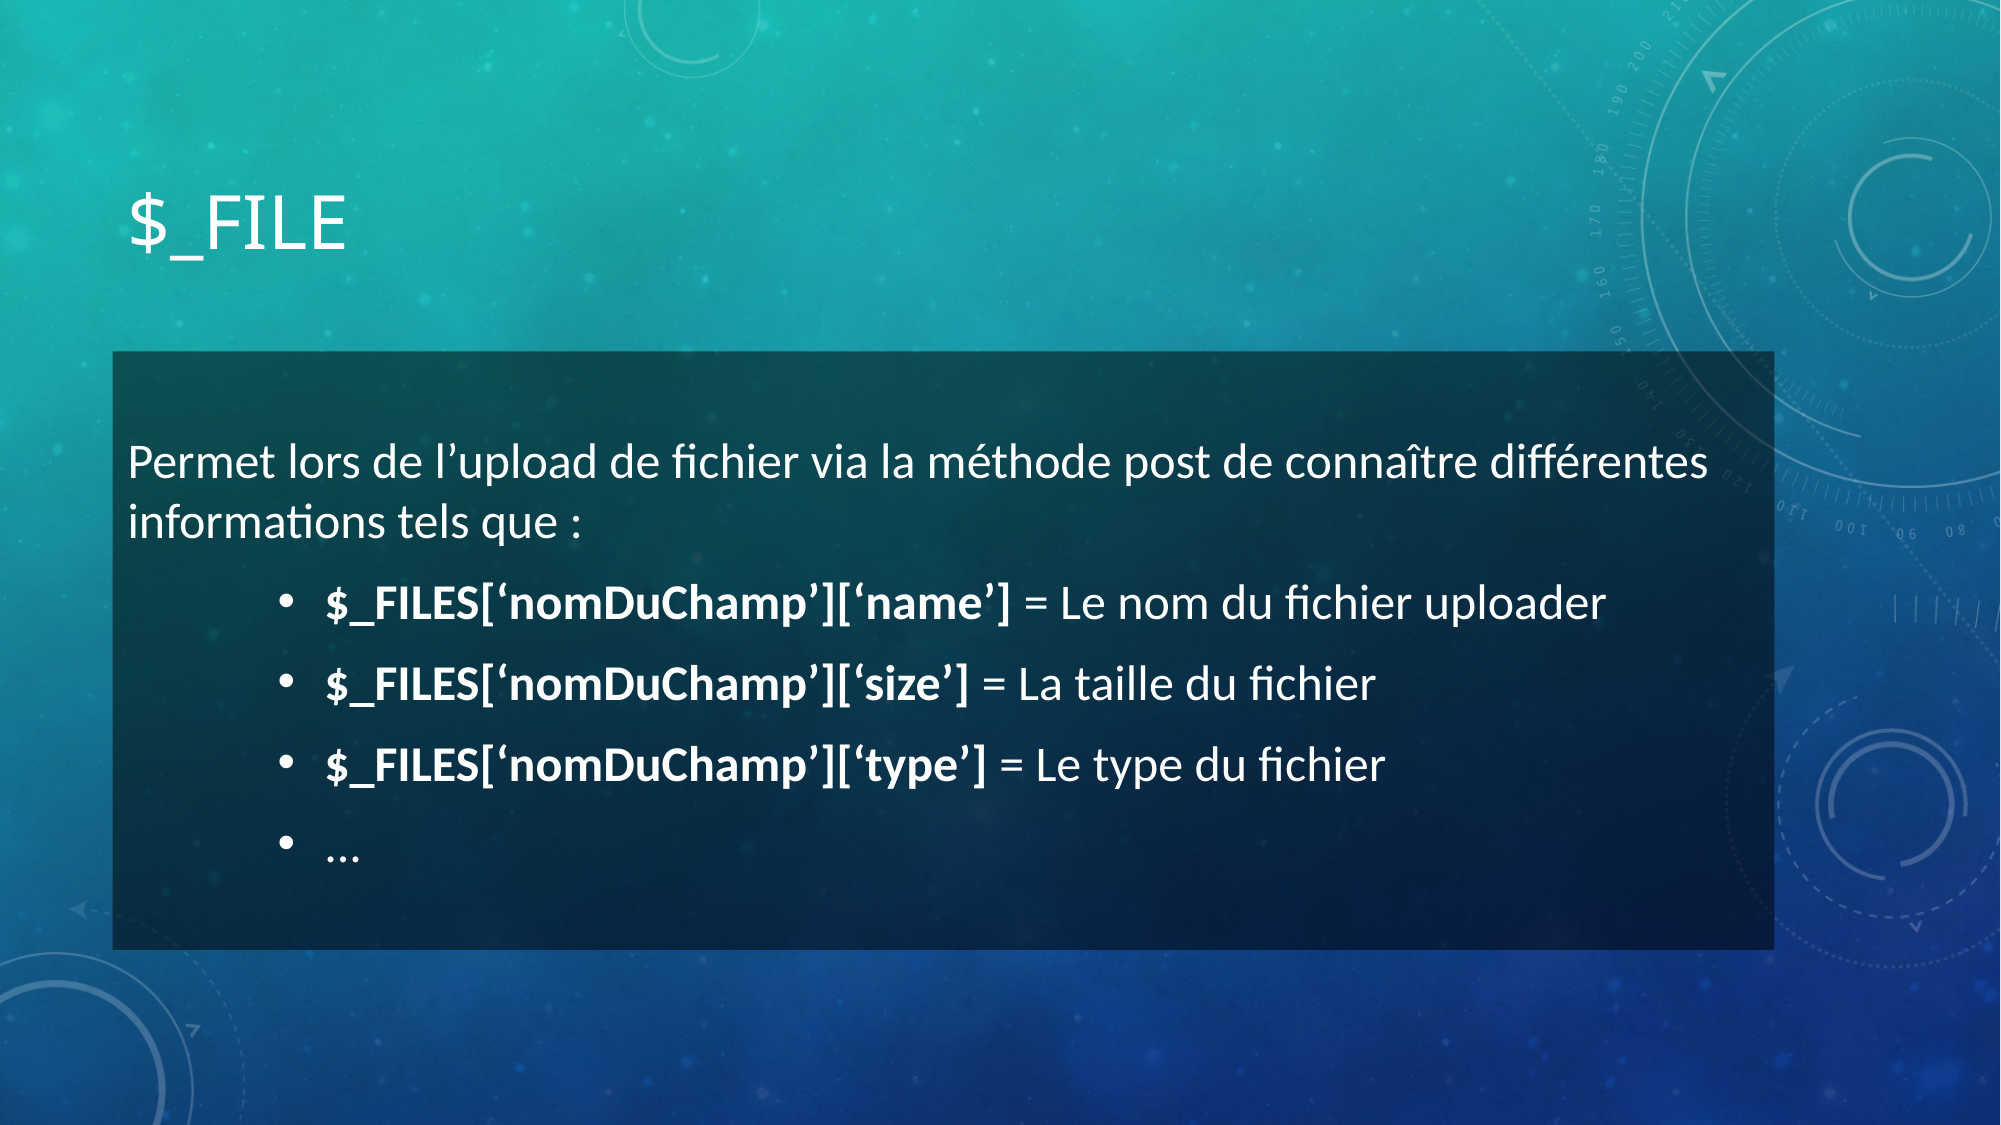

# $_File
Permet lors de l’upload de fichier via la méthode post de connaître différentes informations tels que :
$_FILES[‘nomDuChamp’][‘name’] = Le nom du fichier uploader
$_FILES[‘nomDuChamp’][‘size’] = La taille du fichier
$_FILES[‘nomDuChamp’][‘type’] = Le type du fichier
...